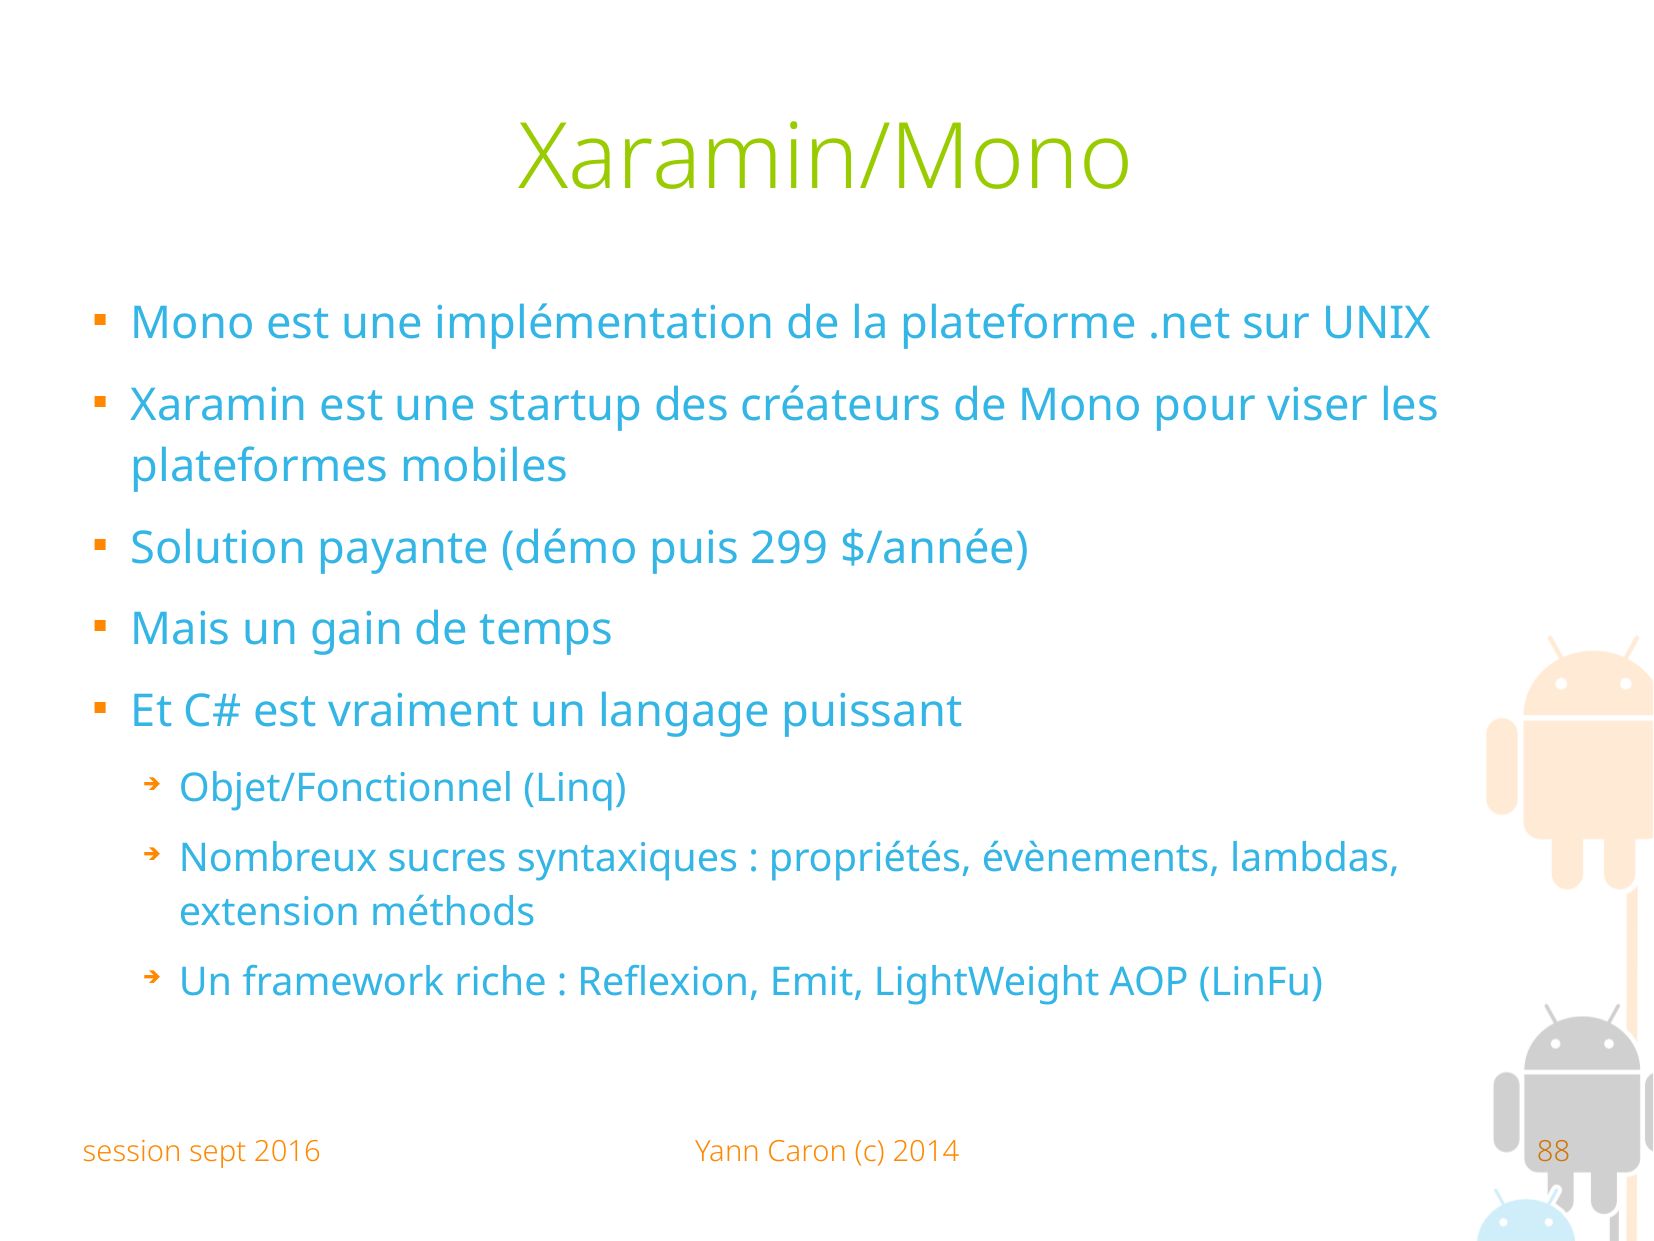

# Xaramin/Mono
Mono est une implémentation de la plateforme .net sur UNIX
Xaramin est une startup des créateurs de Mono pour viser les plateformes mobiles
Solution payante (démo puis 299 $/année)
Mais un gain de temps
Et C# est vraiment un langage puissant
Objet/Fonctionnel (Linq)
Nombreux sucres syntaxiques : propriétés, évènements, lambdas, extension méthods
Un framework riche : Reflexion, Emit, LightWeight AOP (LinFu)
session sept 2016
Yann Caron (c) 2014
88